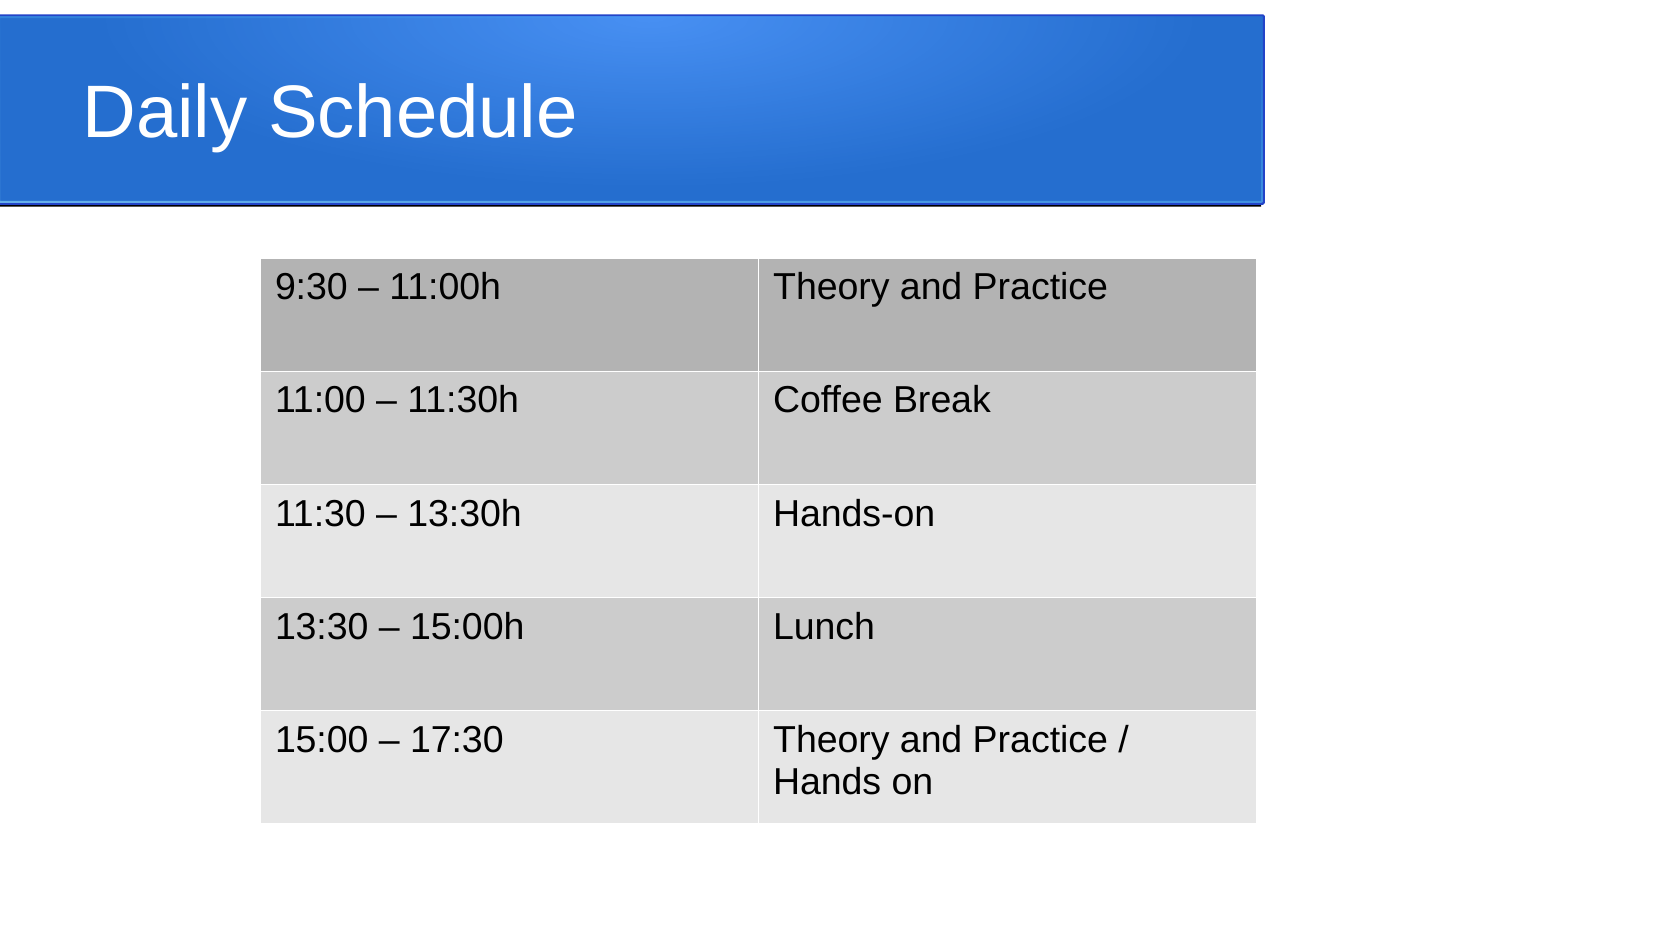

# Daily Schedule
| 9:30 – 11:00h | Theory and Practice |
| --- | --- |
| 11:00 – 11:30h | Coffee Break |
| 11:30 – 13:30h | Hands-on |
| 13:30 – 15:00h | Lunch |
| 15:00 – 17:30 | Theory and Practice / Hands on |